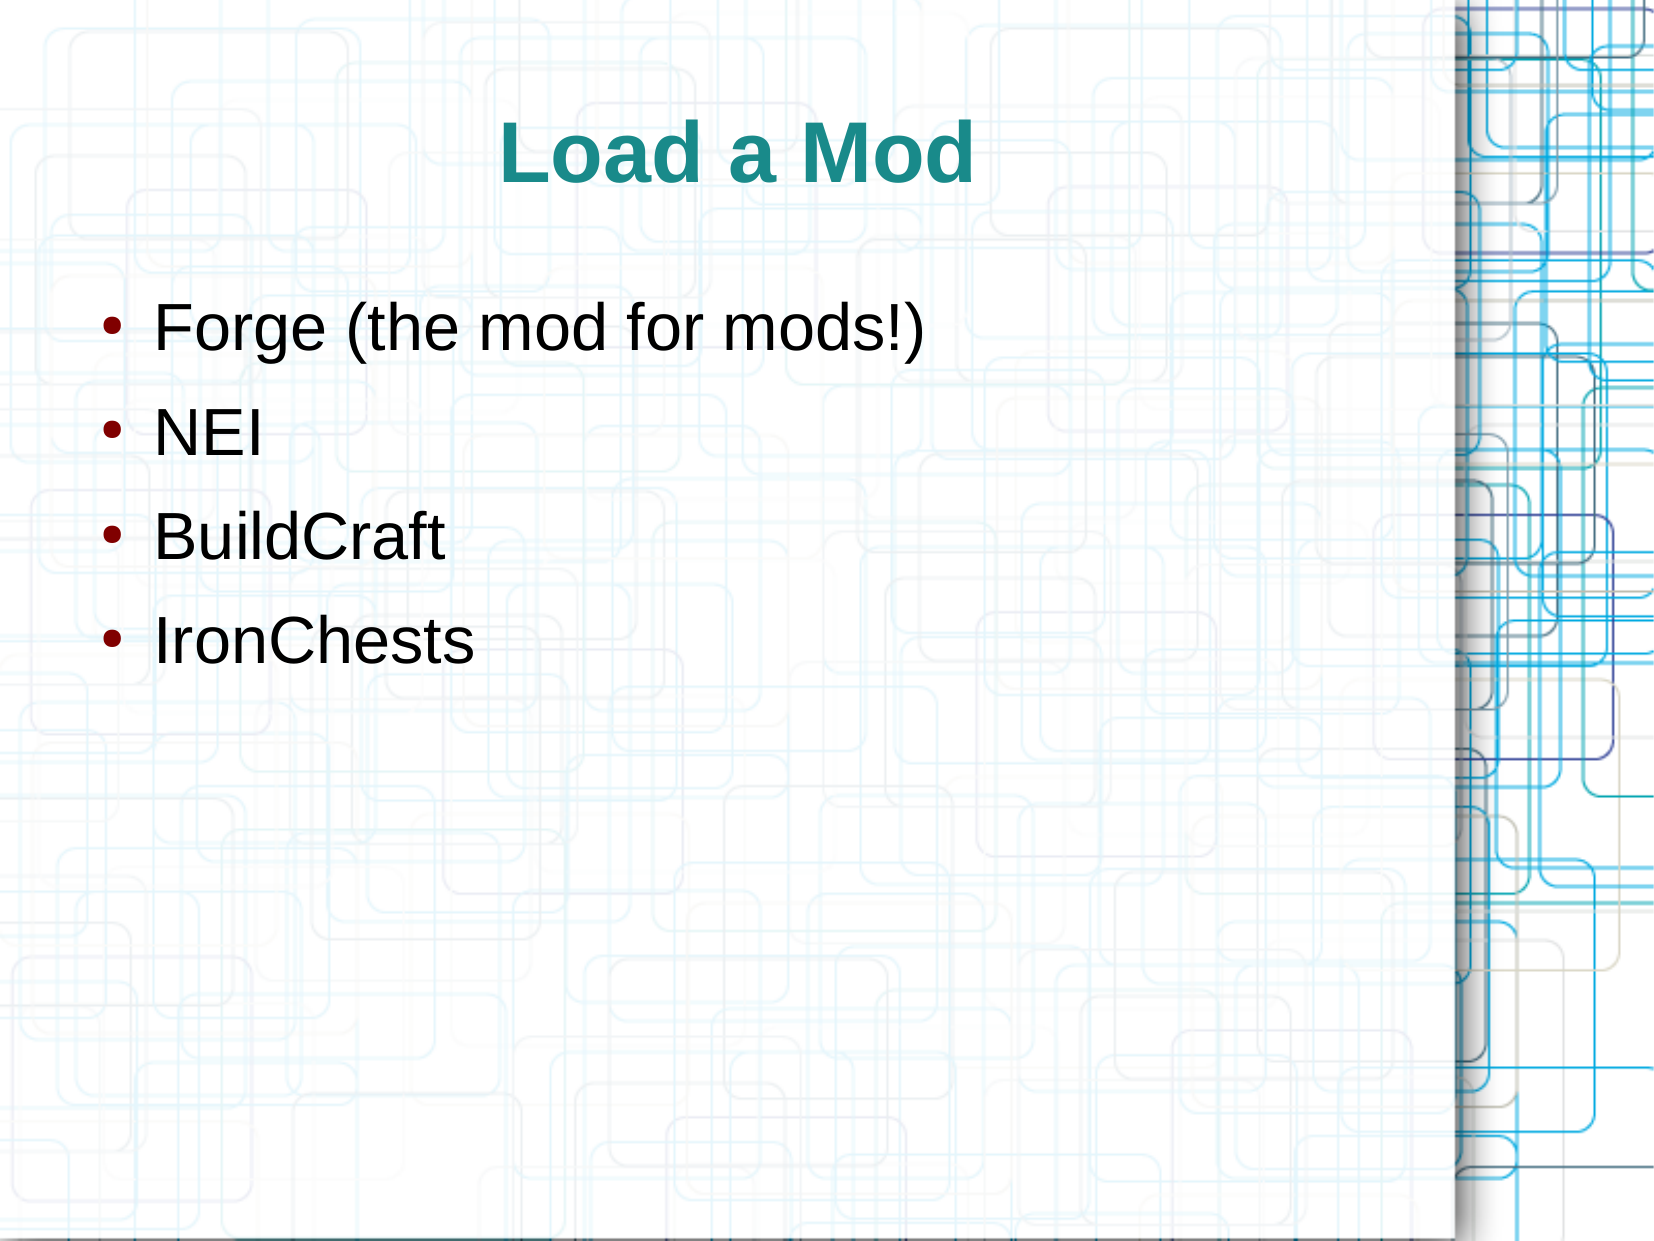

# Load a Mod
Forge (the mod for mods!)
NEI
BuildCraft
IronChests